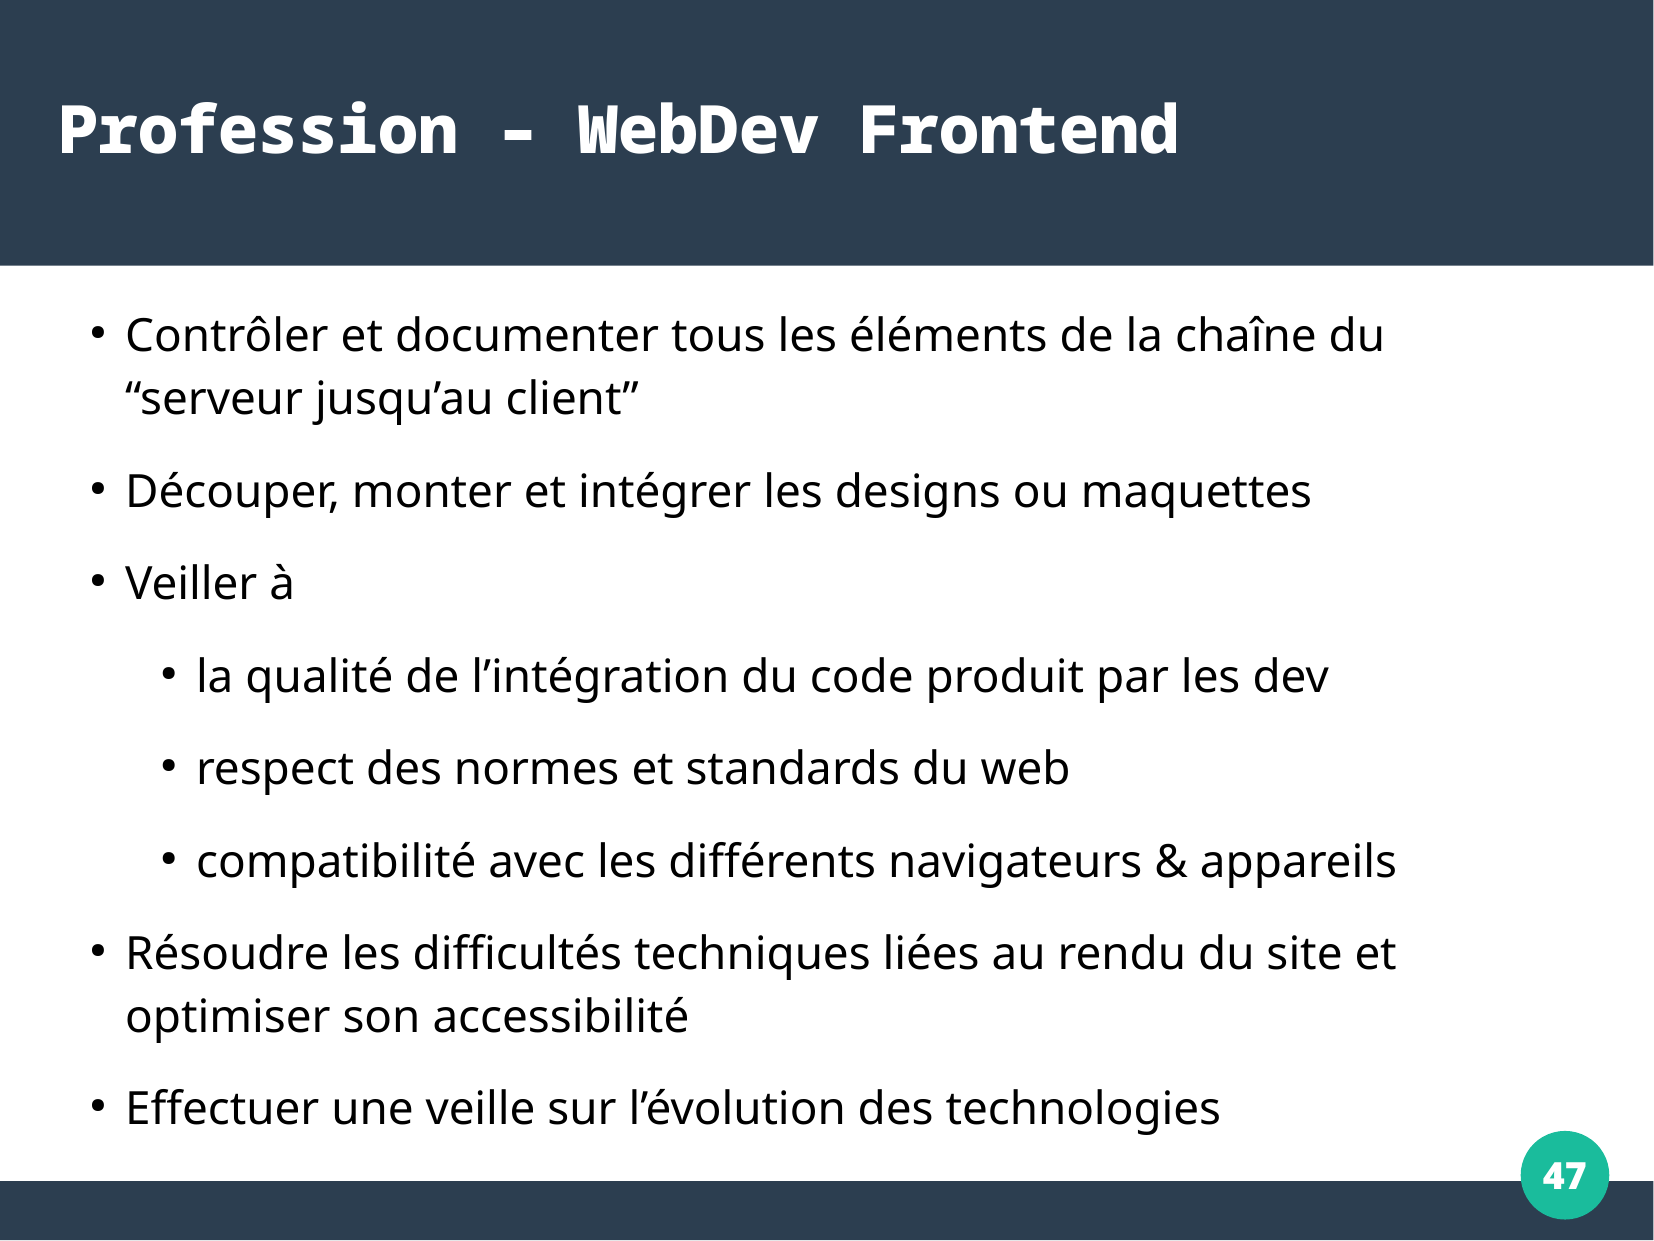

# Profession – WebDev Frontend
Contrôler et documenter tous les éléments de la chaîne du “serveur jusqu’au client”
Découper, monter et intégrer les designs ou maquettes
Veiller à
la qualité de l’intégration du code produit par les dev
respect des normes et standards du web
compatibilité avec les différents navigateurs & appareils
Résoudre les difficultés techniques liées au rendu du site et optimiser son accessibilité
Effectuer une veille sur l’évolution des technologies
47